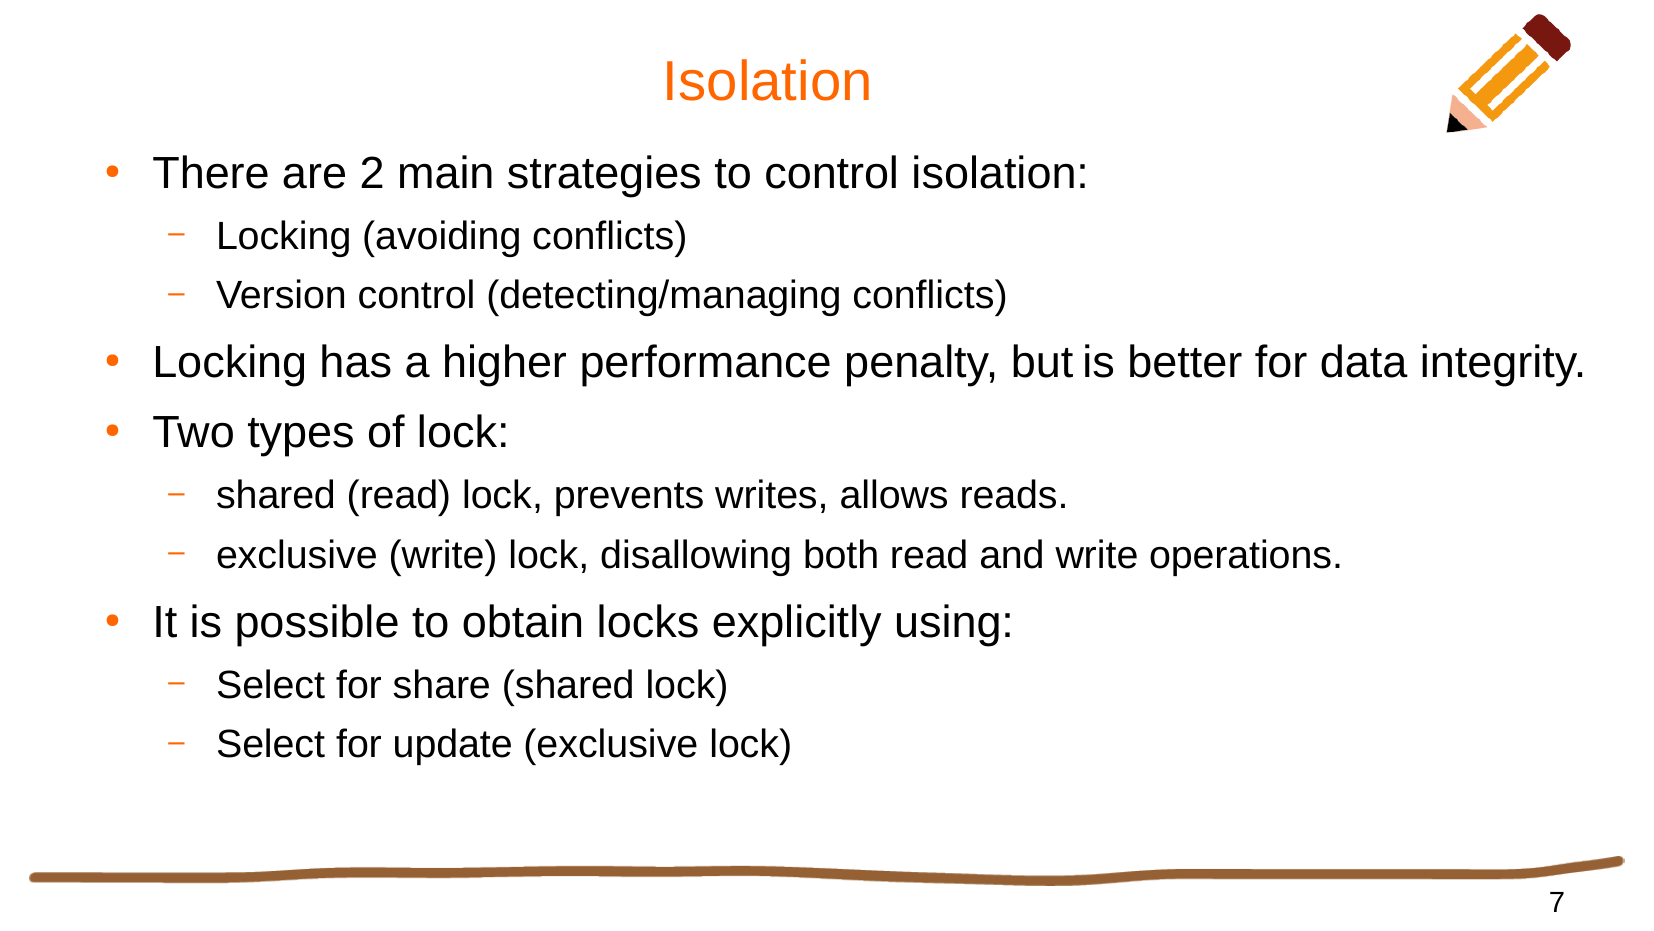

# Isolation
There are 2 main strategies to control isolation:
Locking (avoiding conflicts)
Version control (detecting/managing conflicts)
Locking has a higher performance penalty, but	is better for data integrity.
Two types of lock:
shared (read) lock, prevents writes, allows reads.
exclusive (write) lock, disallowing both read and write operations.
It is possible to obtain locks explicitly using:
Select for share (shared lock)
Select for update (exclusive lock)
7